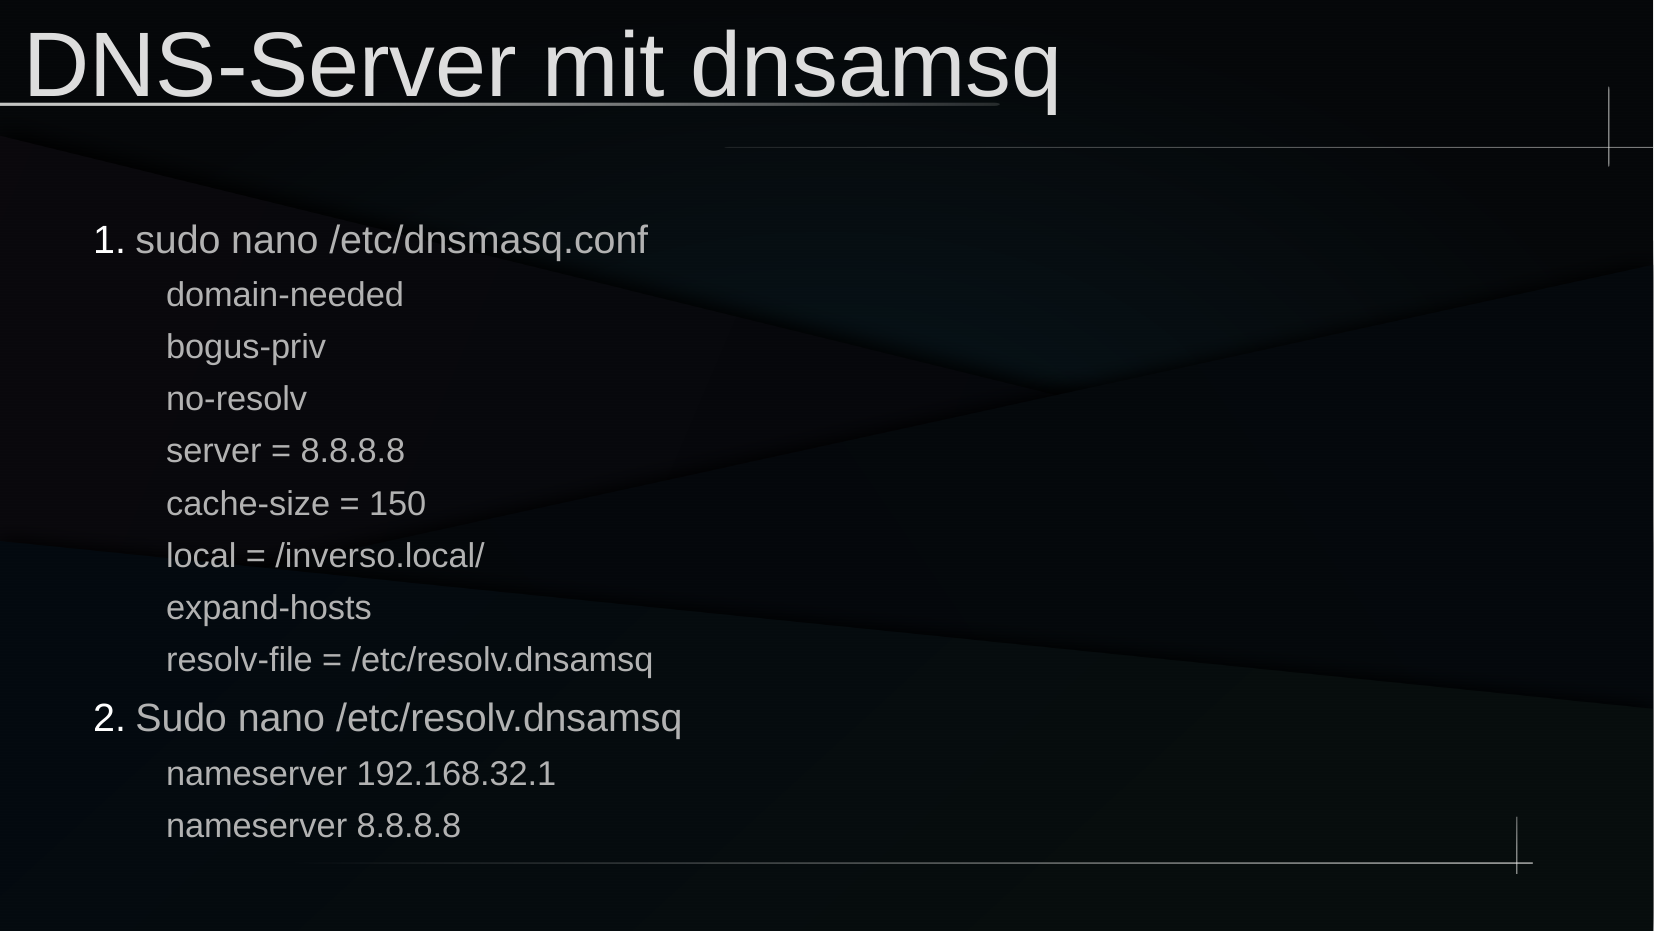

# DNS-Server mit dnsamsq
 sudo nano /etc/dnsmasq.conf
domain-needed
bogus-priv
no-resolv
server = 8.8.8.8
cache-size = 150
local = /inverso.local/
expand-hosts
resolv-file = /etc/resolv.dnsamsq
 Sudo nano /etc/resolv.dnsamsq
nameserver 192.168.32.1
nameserver 8.8.8.8